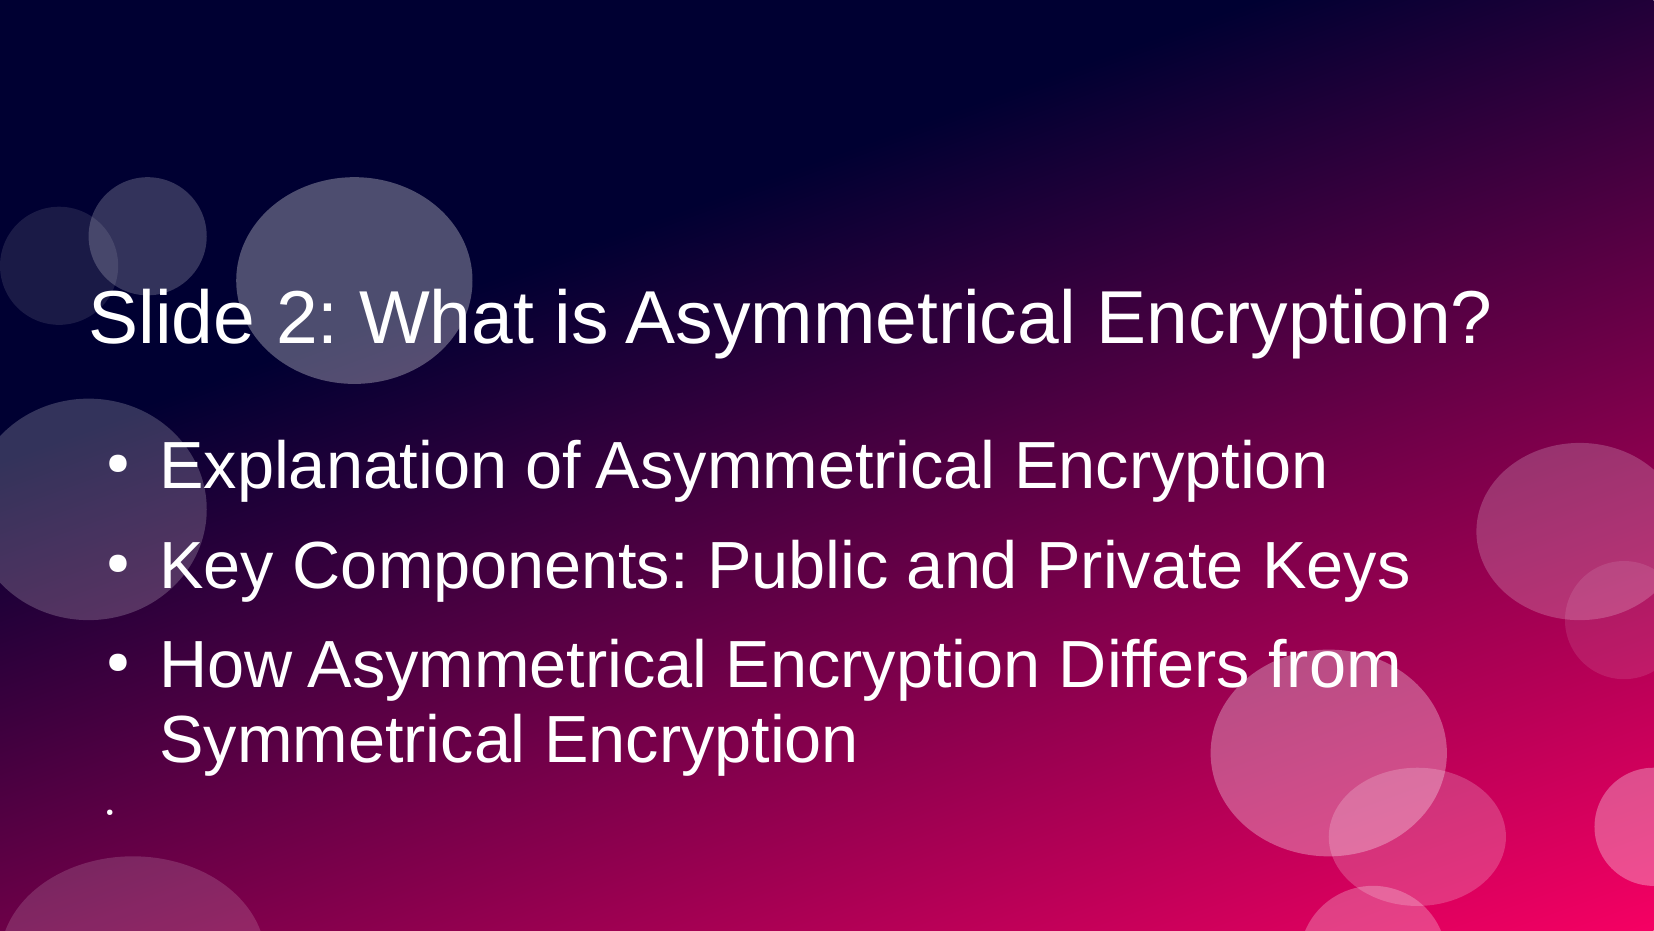

# Slide 2: What is Asymmetrical Encryption?
Explanation of Asymmetrical Encryption
Key Components: Public and Private Keys
How Asymmetrical Encryption Differs from Symmetrical Encryption